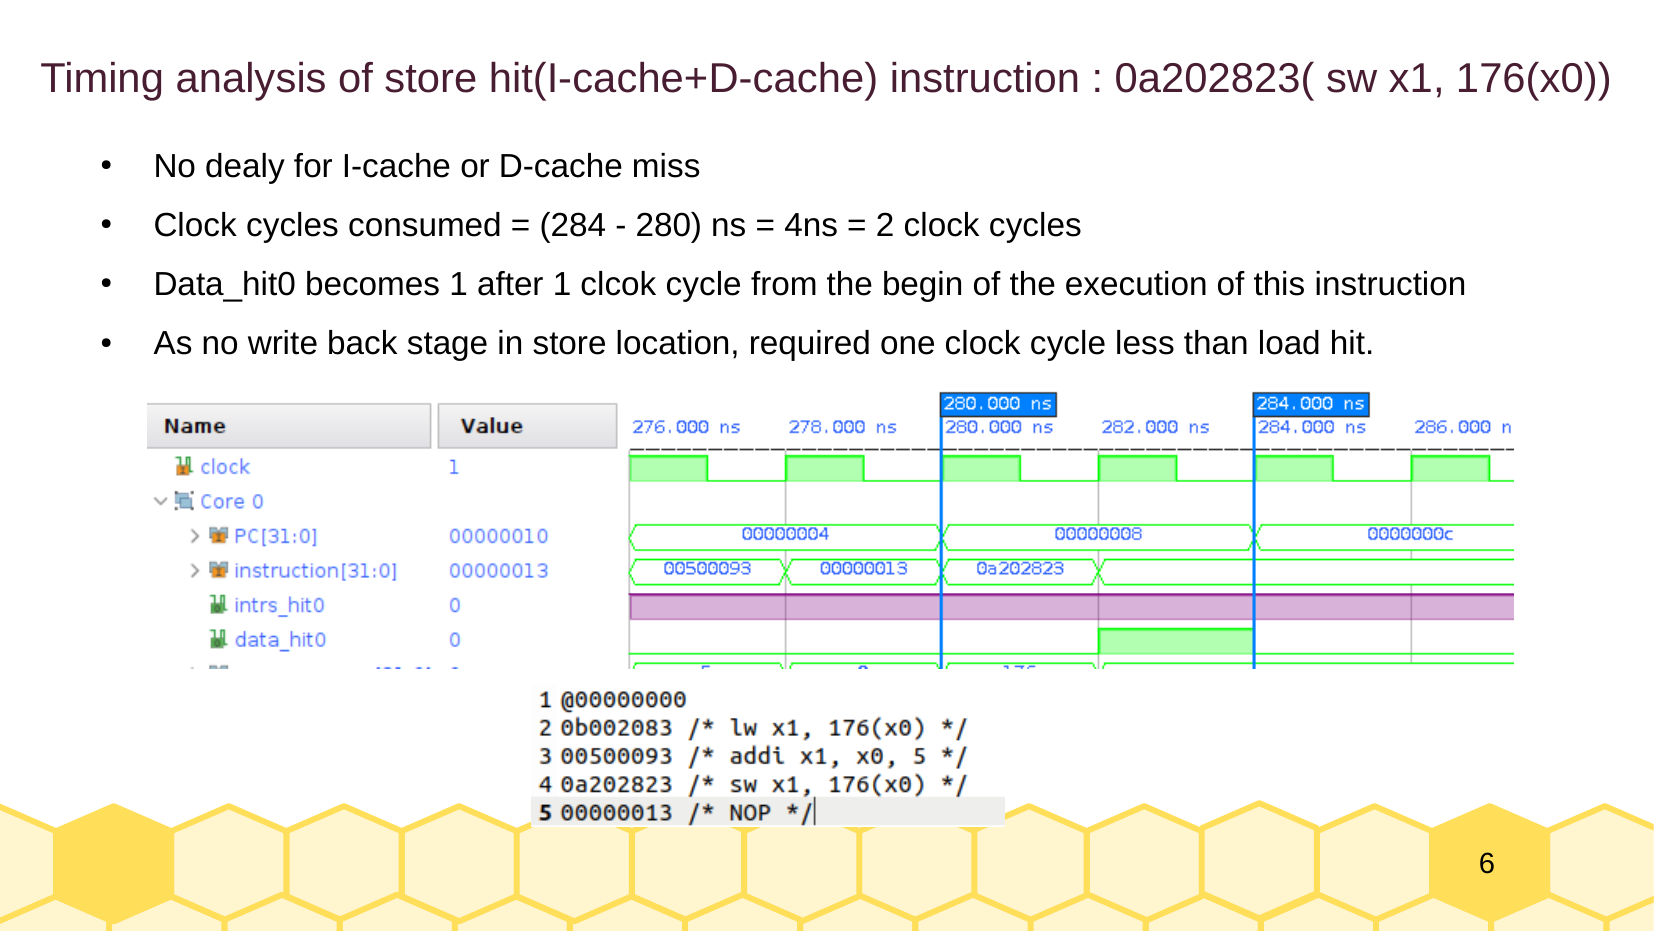

# Timing analysis of store hit(I-cache+D-cache) instruction : 0a202823( sw x1, 176(x0))
No dealy for I-cache or D-cache miss
Clock cycles consumed = (284 - 280) ns = 4ns = 2 clock cycles
Data_hit0 becomes 1 after 1 clcok cycle from the begin of the execution of this instruction
As no write back stage in store location, required one clock cycle less than load hit.